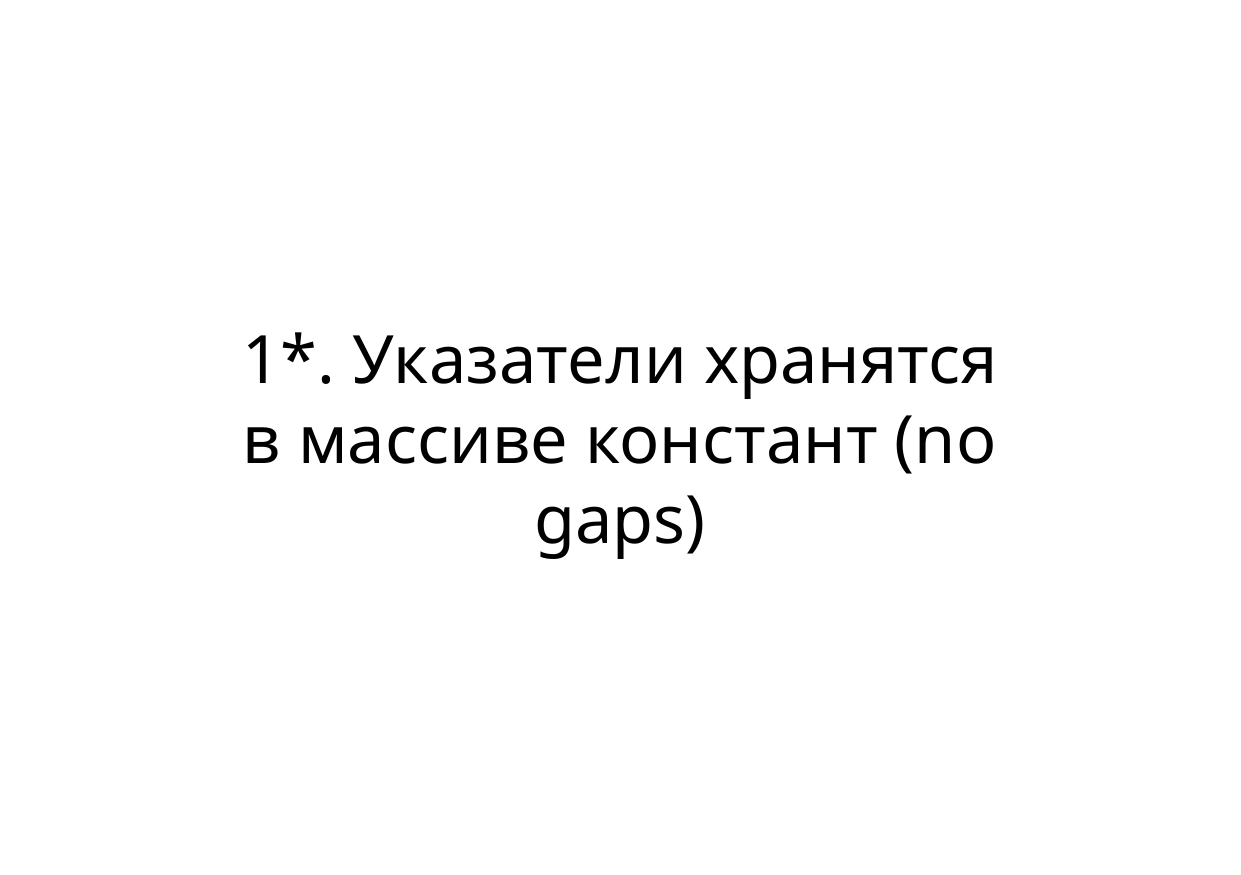

# 1*. Указатели хранятся в массиве констант (no gaps)